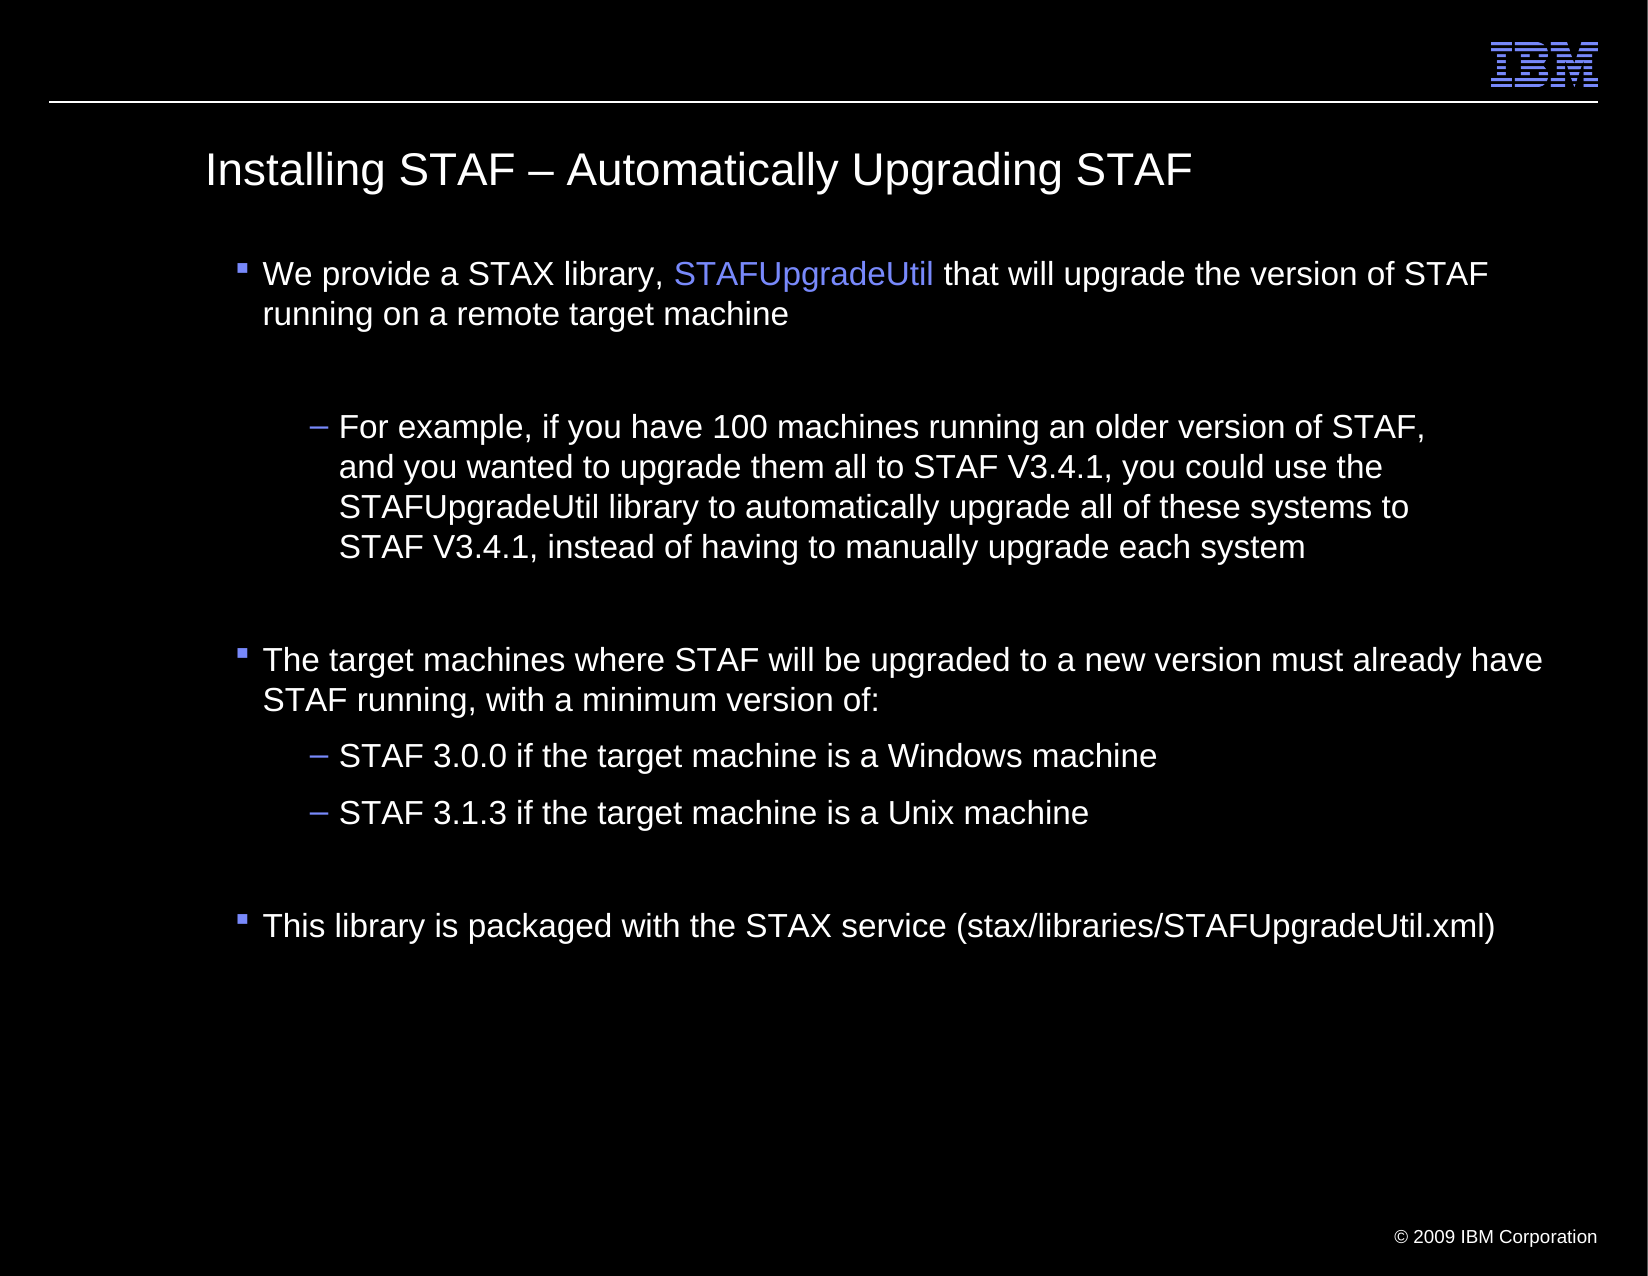

# Installing STAF – Automatically Upgrading STAF
We provide a STAX library, STAFUpgradeUtil that will upgrade the version of STAF running on a remote target machine
For example, if you have 100 machines running an older version of STAF,
and you wanted to upgrade them all to STAF V3.4.1, you could use the
STAFUpgradeUtil library to automatically upgrade all of these systems to
STAF V3.4.1, instead of having to manually upgrade each system
The target machines where STAF will be upgraded to a new version must already have STAF running, with a minimum version of:
STAF 3.0.0 if the target machine is a Windows machine
STAF 3.1.3 if the target machine is a Unix machine
This library is packaged with the STAX service (stax/libraries/STAFUpgradeUtil.xml)